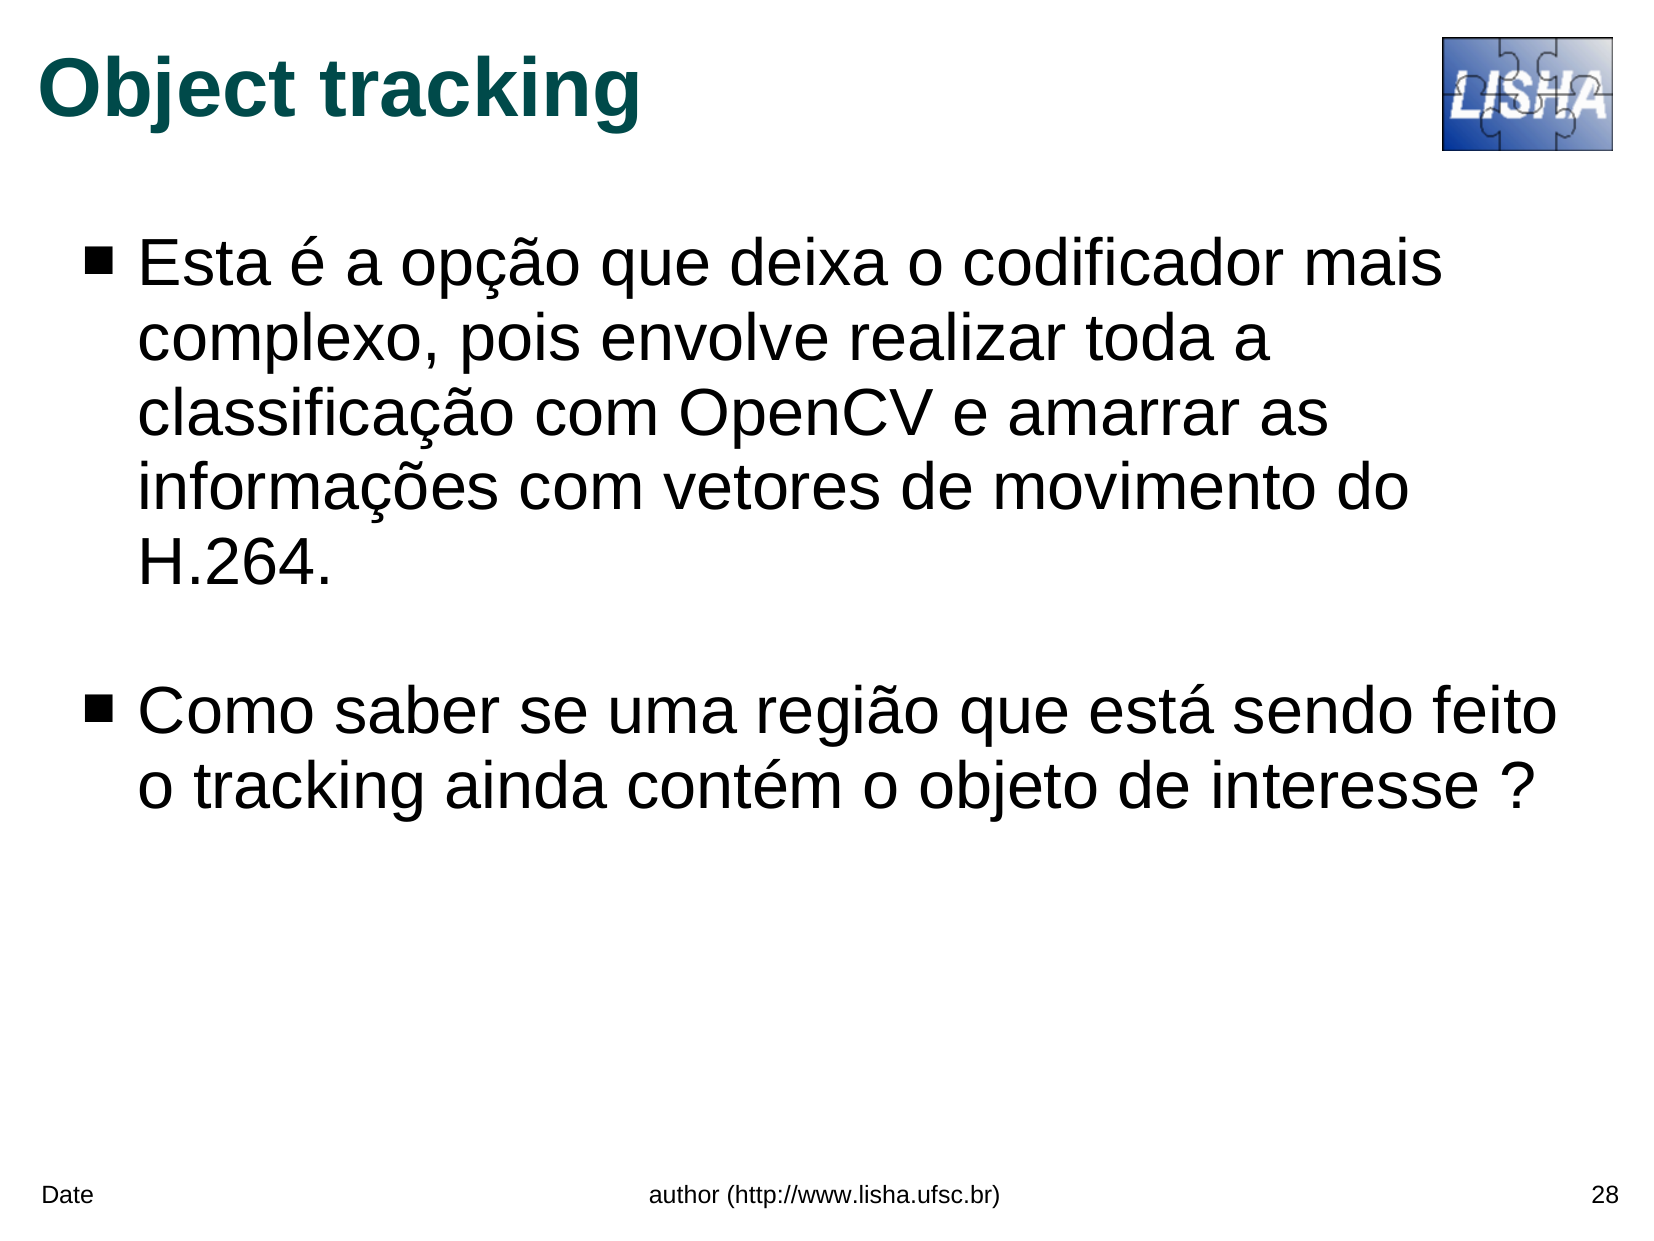

# Object tracking
Esta é a opção que deixa o codificador mais complexo, pois envolve realizar toda a classificação com OpenCV e amarrar as informações com vetores de movimento do H.264.
Como saber se uma região que está sendo feito o tracking ainda contém o objeto de interesse ?